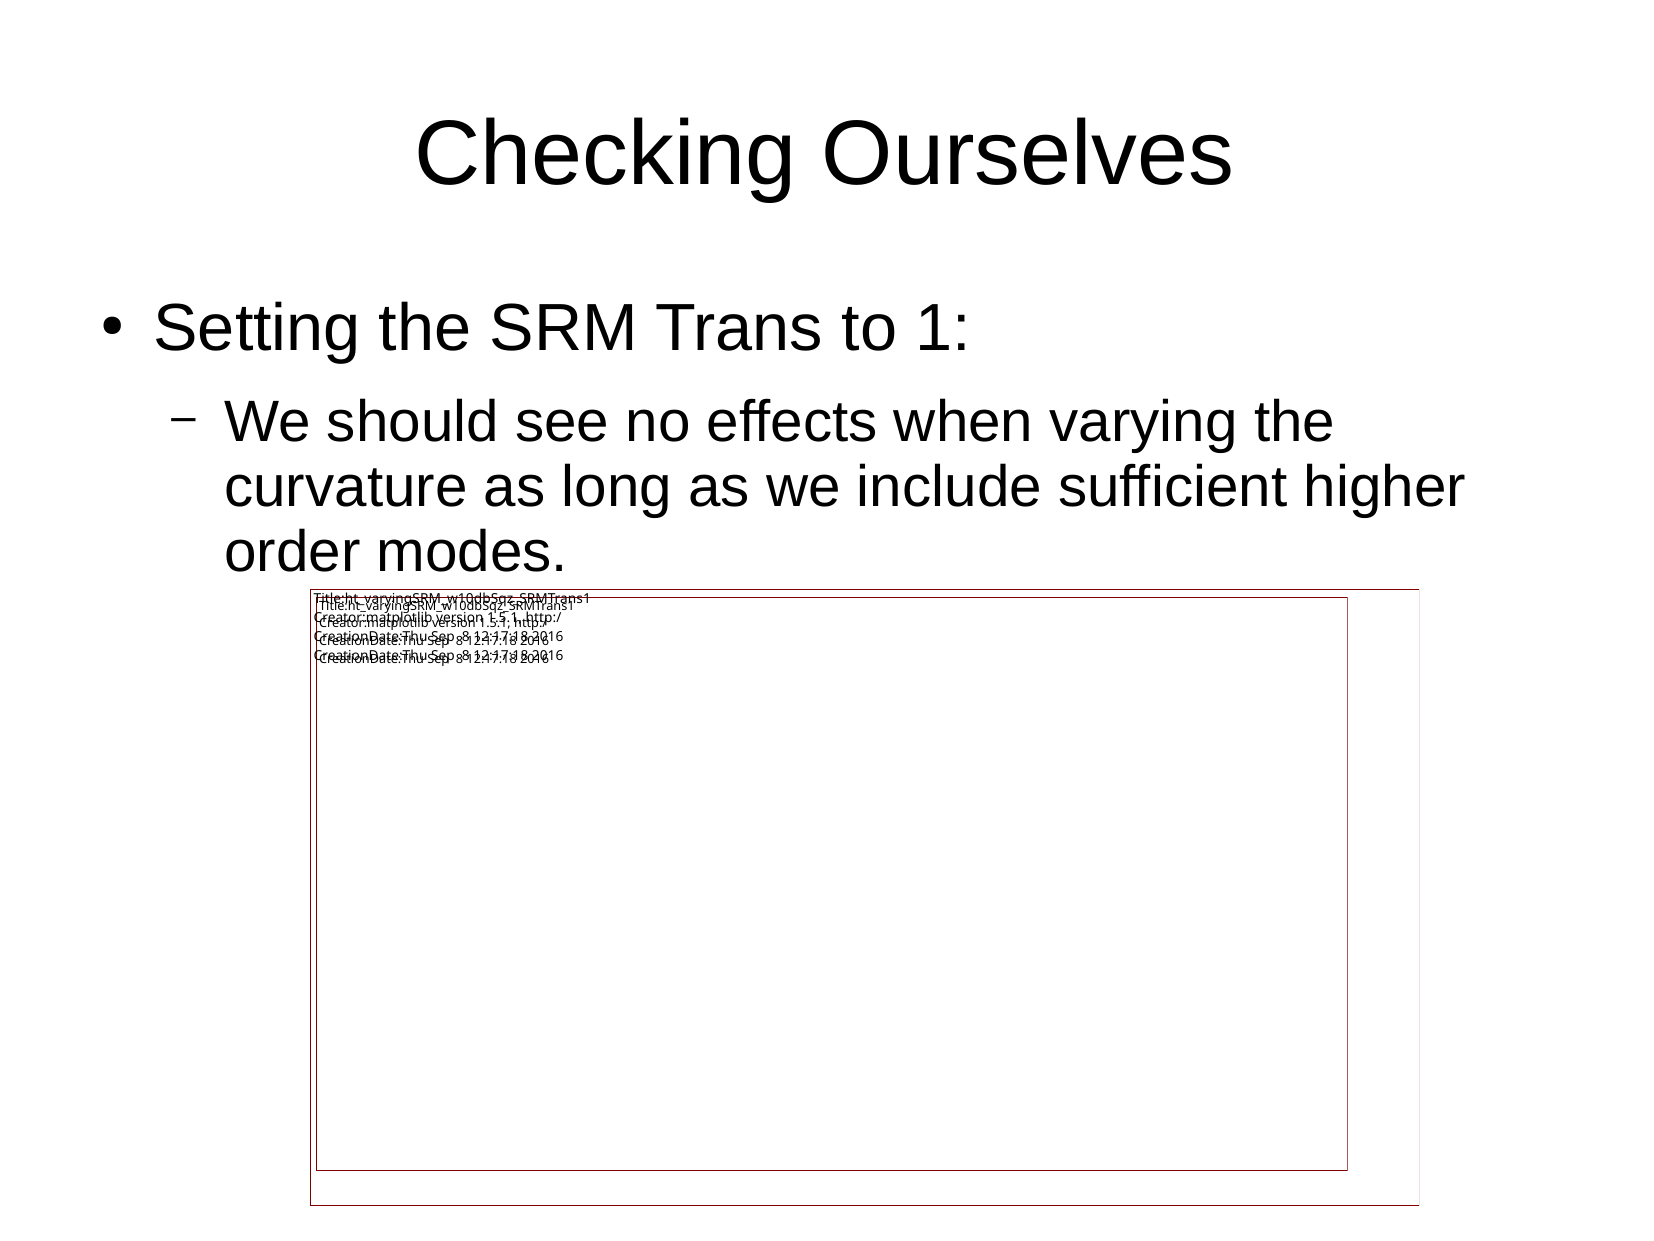

# Checking Ourselves
Setting the SRM Trans to 1:
We should see no effects when varying the curvature as long as we include sufficient higher order modes.